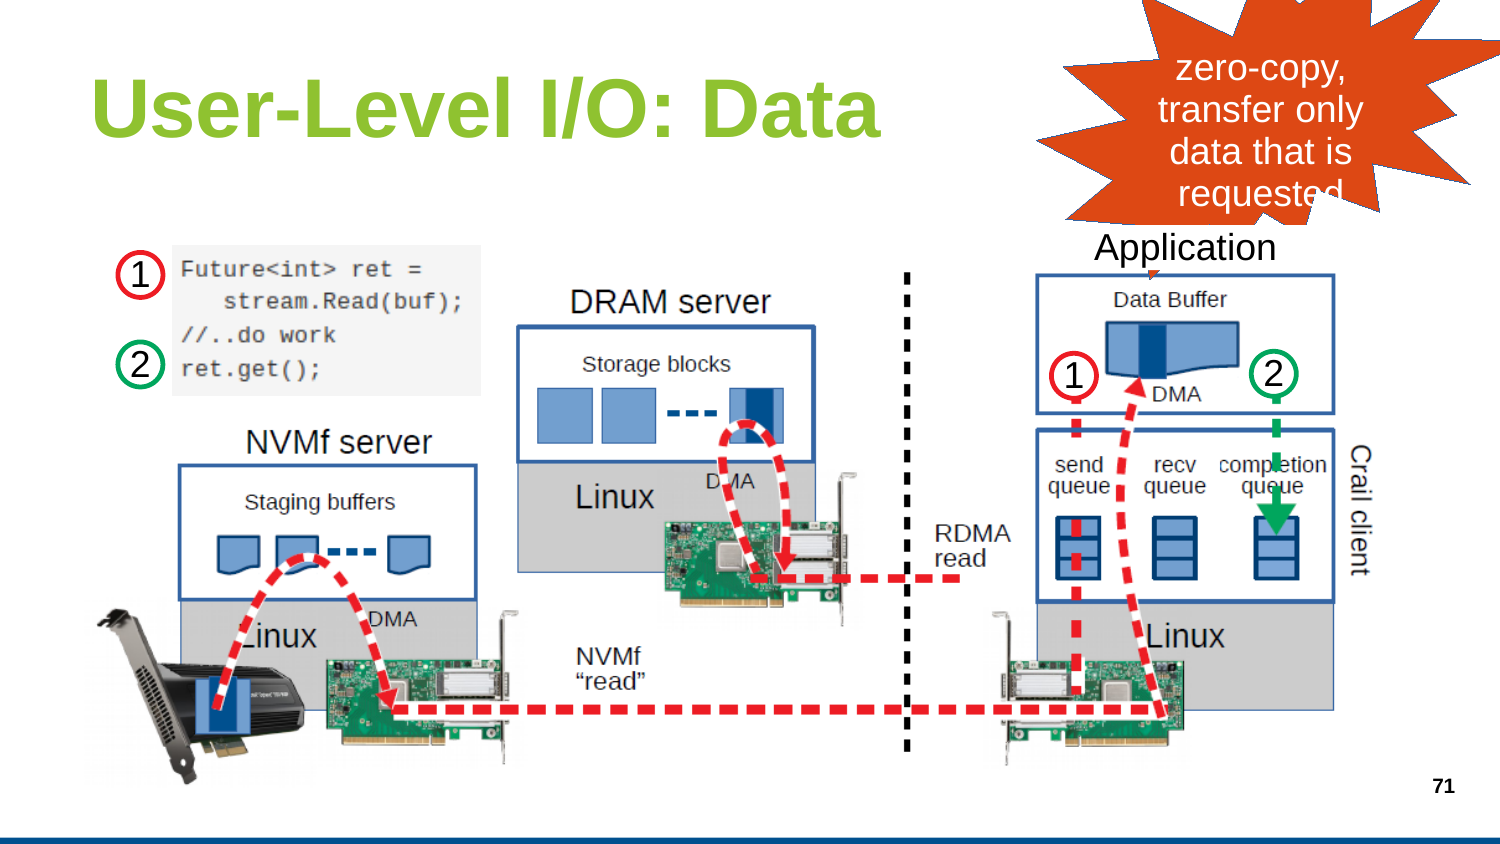

zero-copy,
transfer only
data that is
requested
#
User-Level I/O: Data
Application
1
2
2
1
71